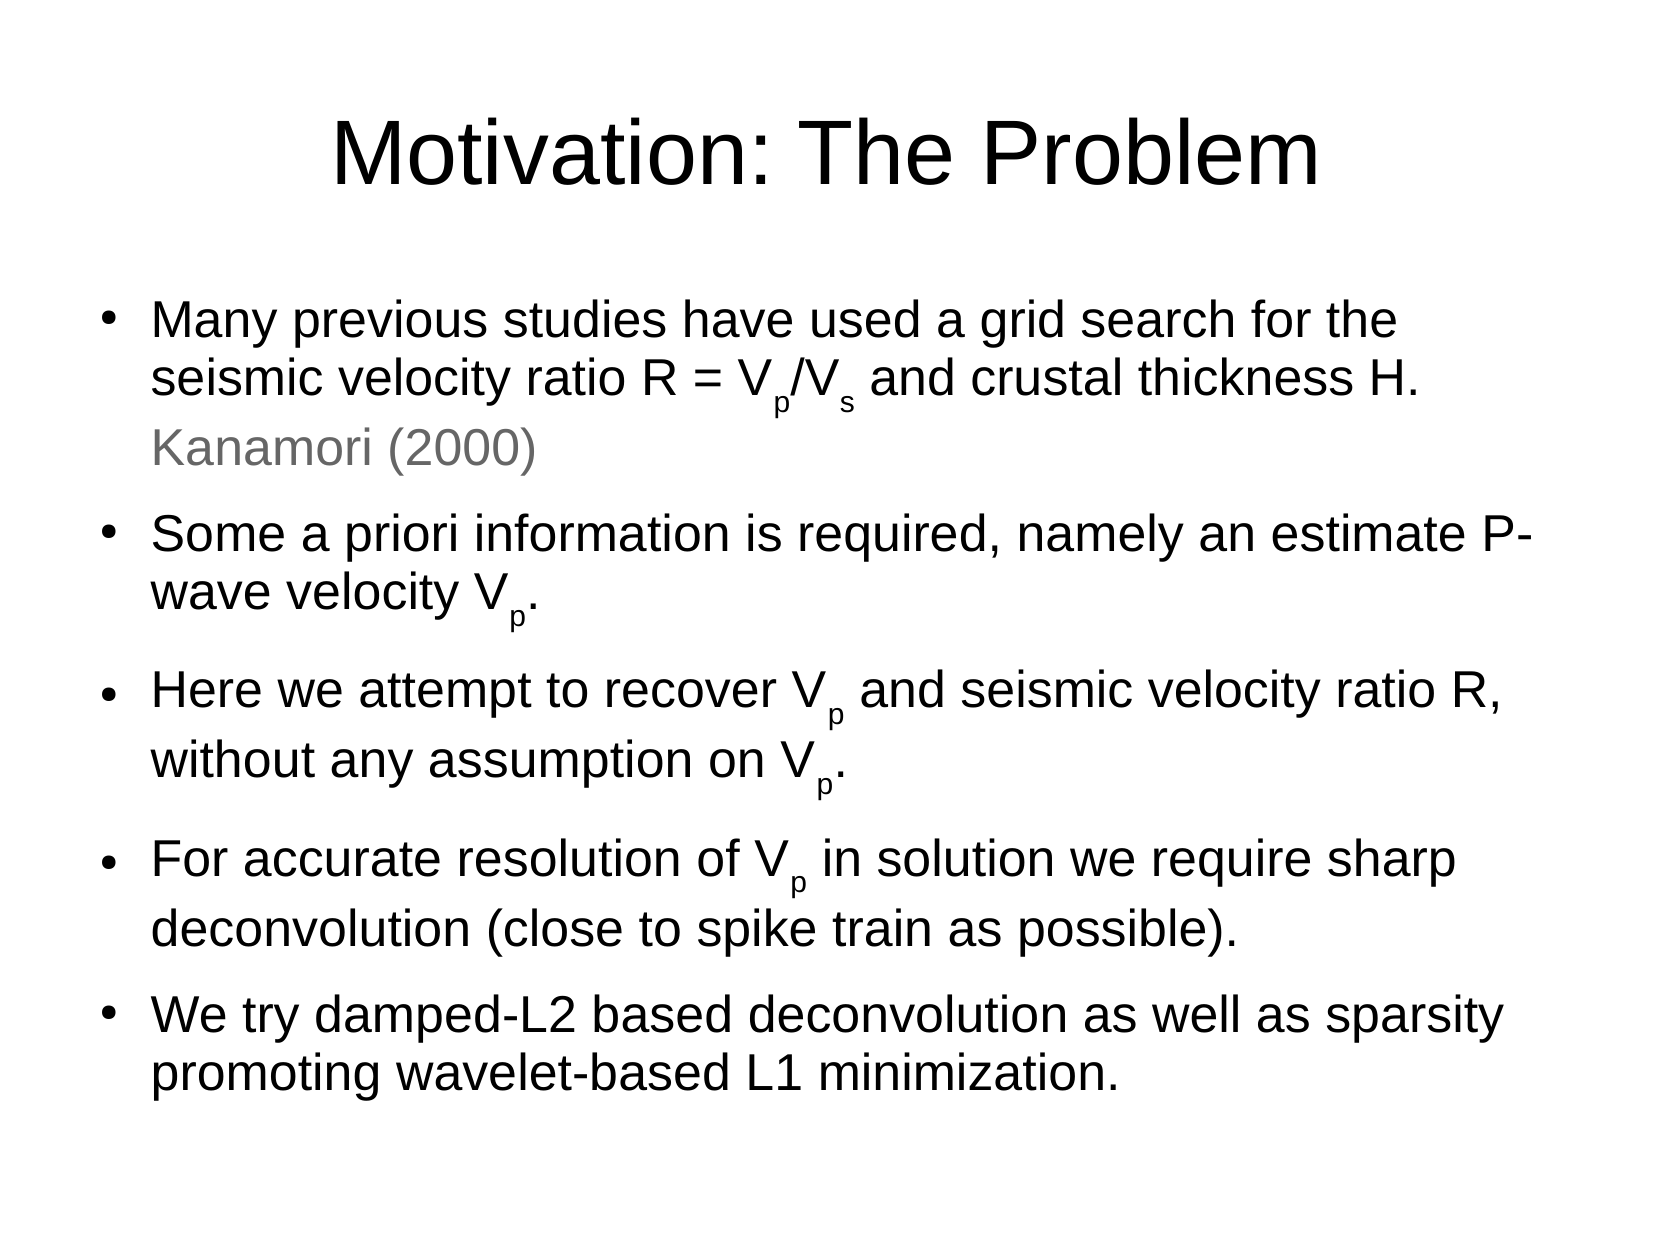

Motivation: The Problem
# Many previous studies have used a grid search for the seismic velocity ratio R = Vp/Vs and crustal thickness H. Kanamori (2000)
Some a priori information is required, namely an estimate P-wave velocity Vp.
Here we attempt to recover Vp and seismic velocity ratio R, without any assumption on Vp.
For accurate resolution of Vp in solution we require sharp deconvolution (close to spike train as possible).
We try damped-L2 based deconvolution as well as sparsity promoting wavelet-based L1 minimization.